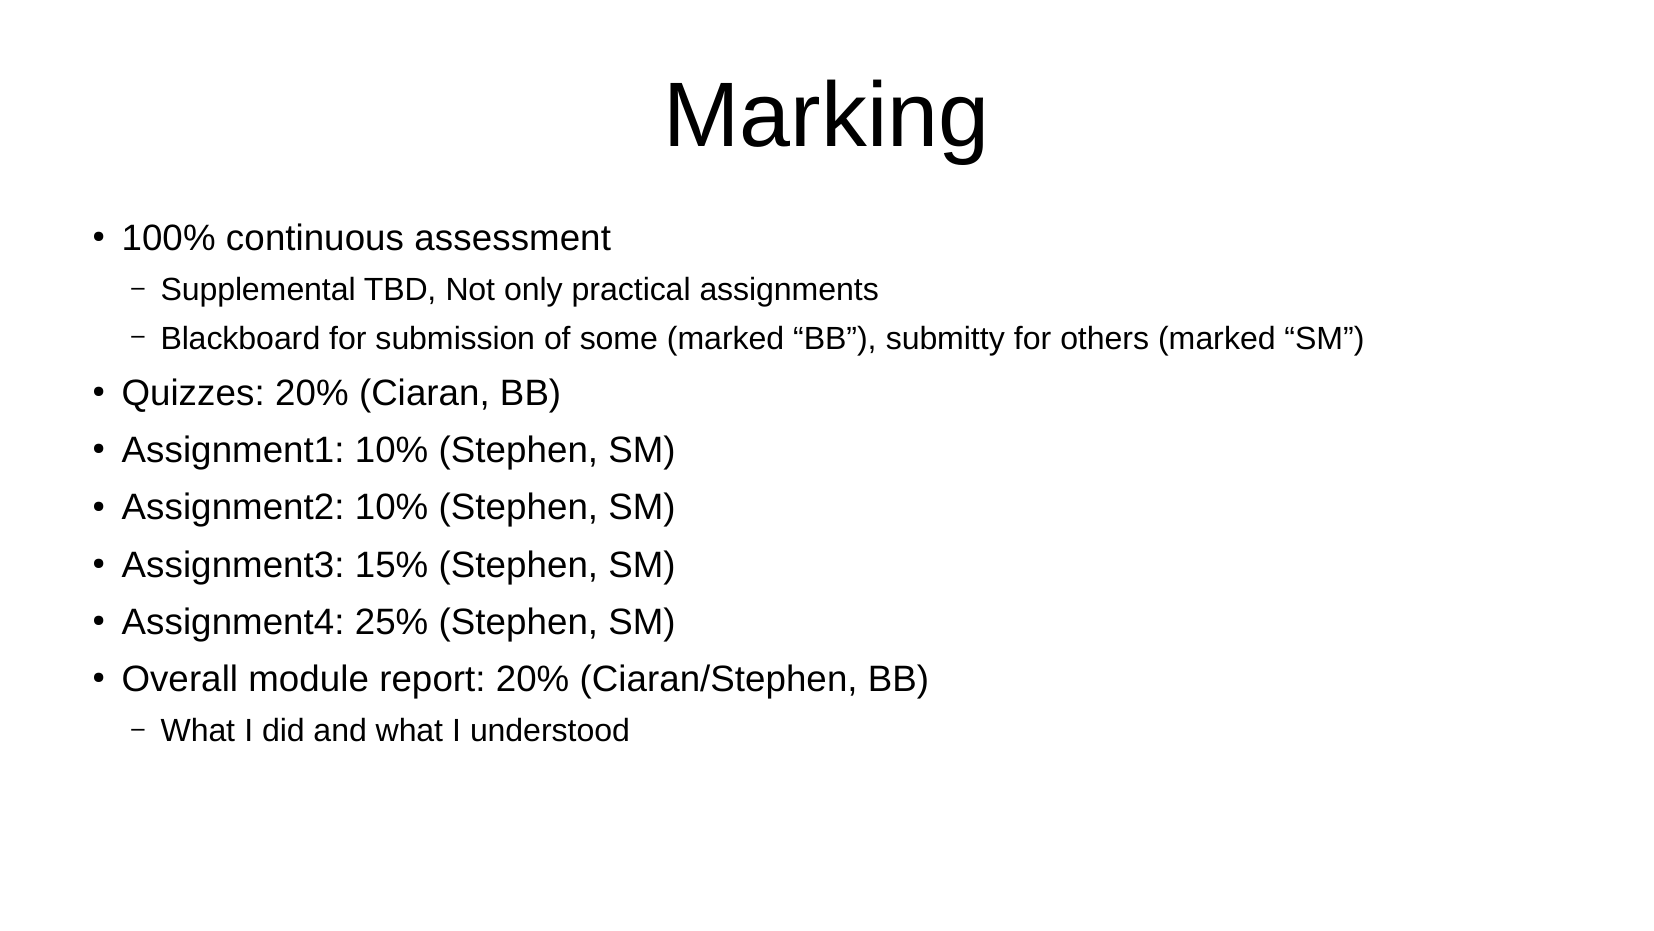

# Marking
100% continuous assessment
Supplemental TBD, Not only practical assignments
Blackboard for submission of some (marked “BB”), submitty for others (marked “SM”)
Quizzes: 20% (Ciaran, BB)
Assignment1: 10% (Stephen, SM)
Assignment2: 10% (Stephen, SM)
Assignment3: 15% (Stephen, SM)
Assignment4: 25% (Stephen, SM)
Overall module report: 20% (Ciaran/Stephen, BB)
What I did and what I understood